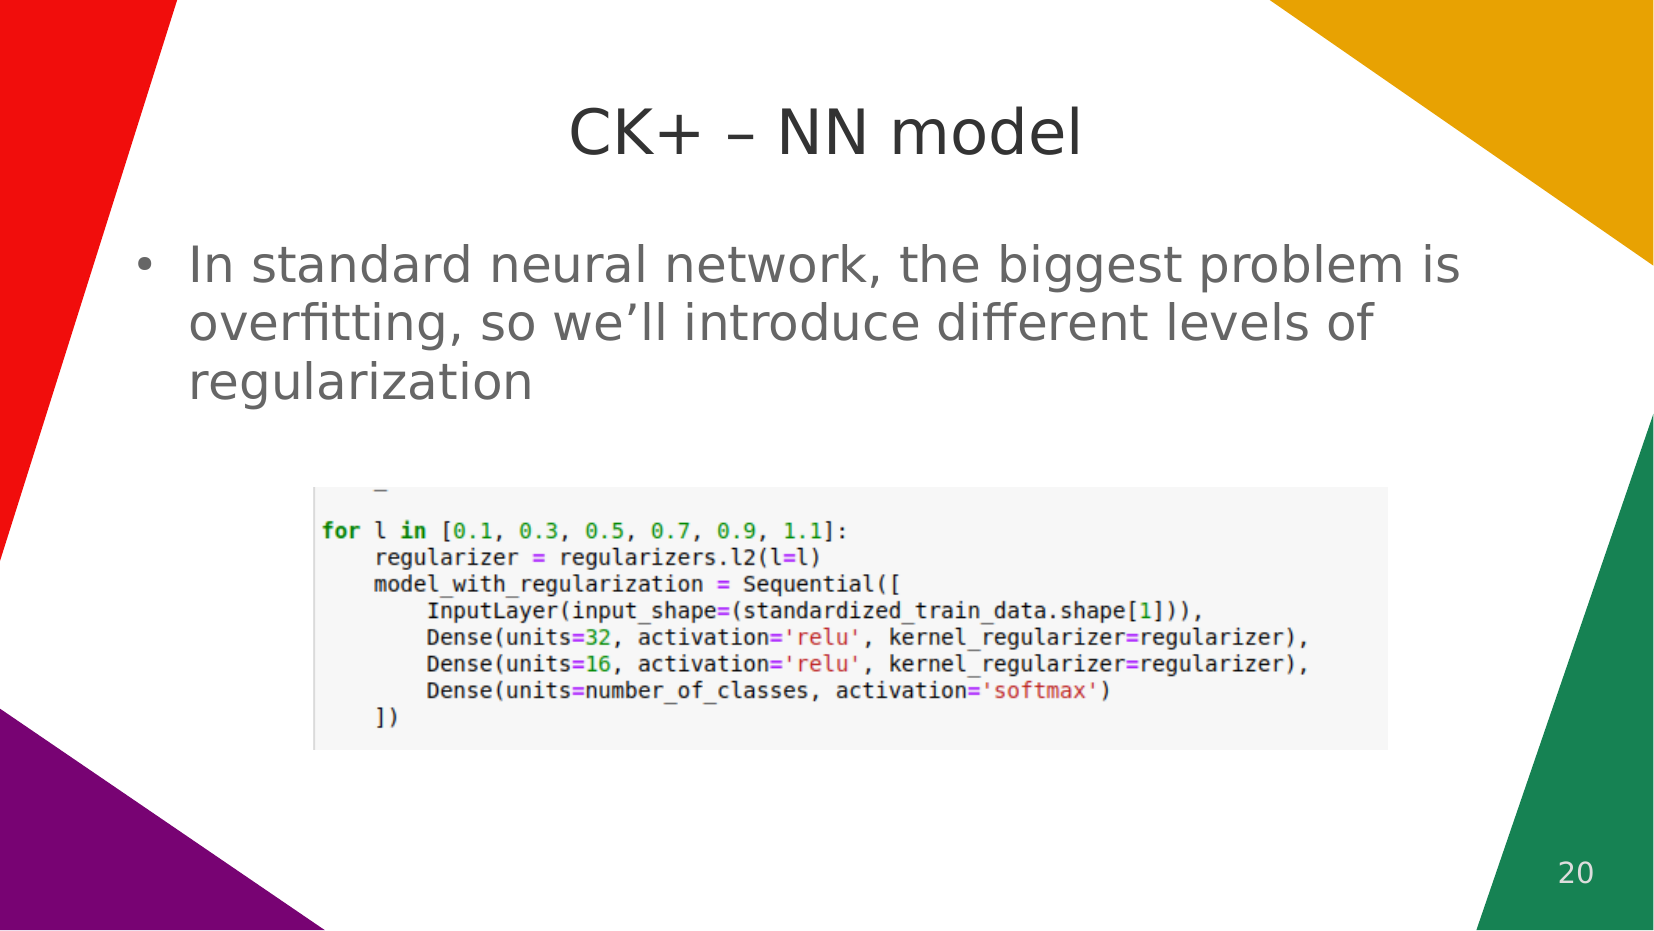

# CK+ – NN model
In standard neural network, the biggest problem is overfitting, so we’ll introduce different levels of regularization
20